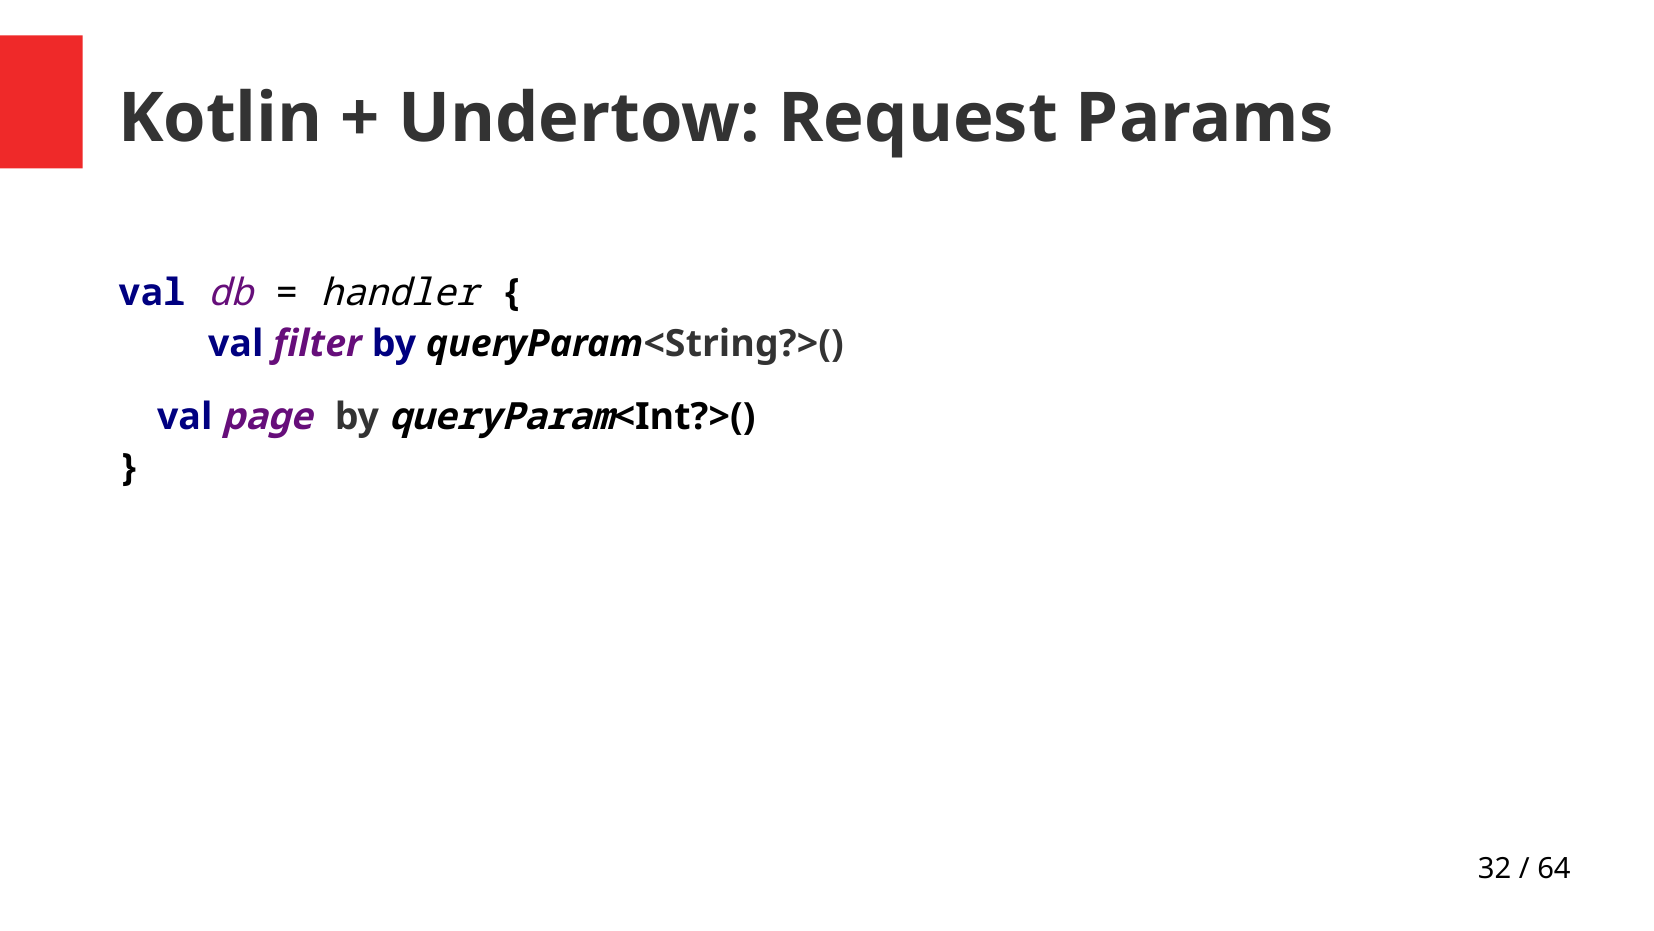

# Kotlin + Undertow: Request Params
val db = handler {
 val filter by queryParam<String?>()
 val page by queryParam<Int?>()
}
32